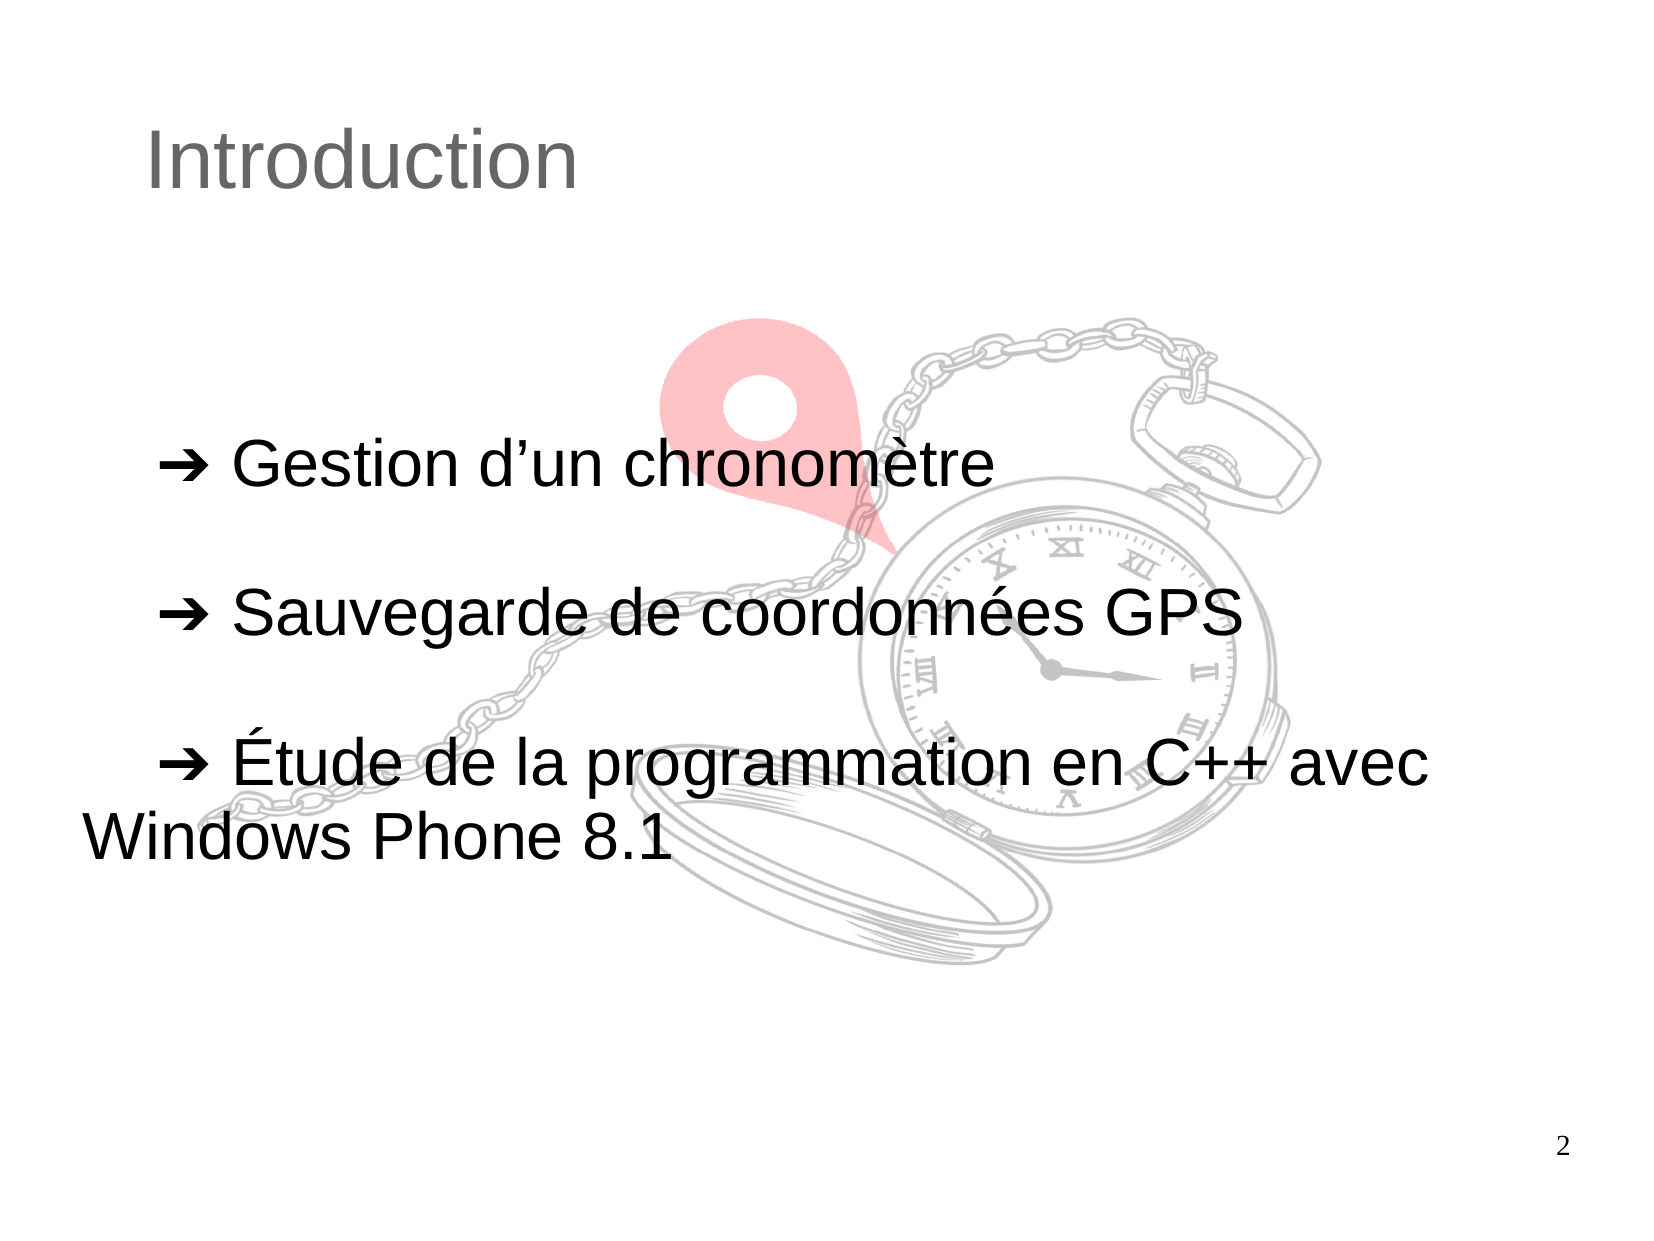

Introduction
# ➔ Gestion d’un chronomètre
	➔ Sauvegarde de coordonnées GPS
	➔ Étude de la programmation en C++ avec Windows Phone 8.1
2